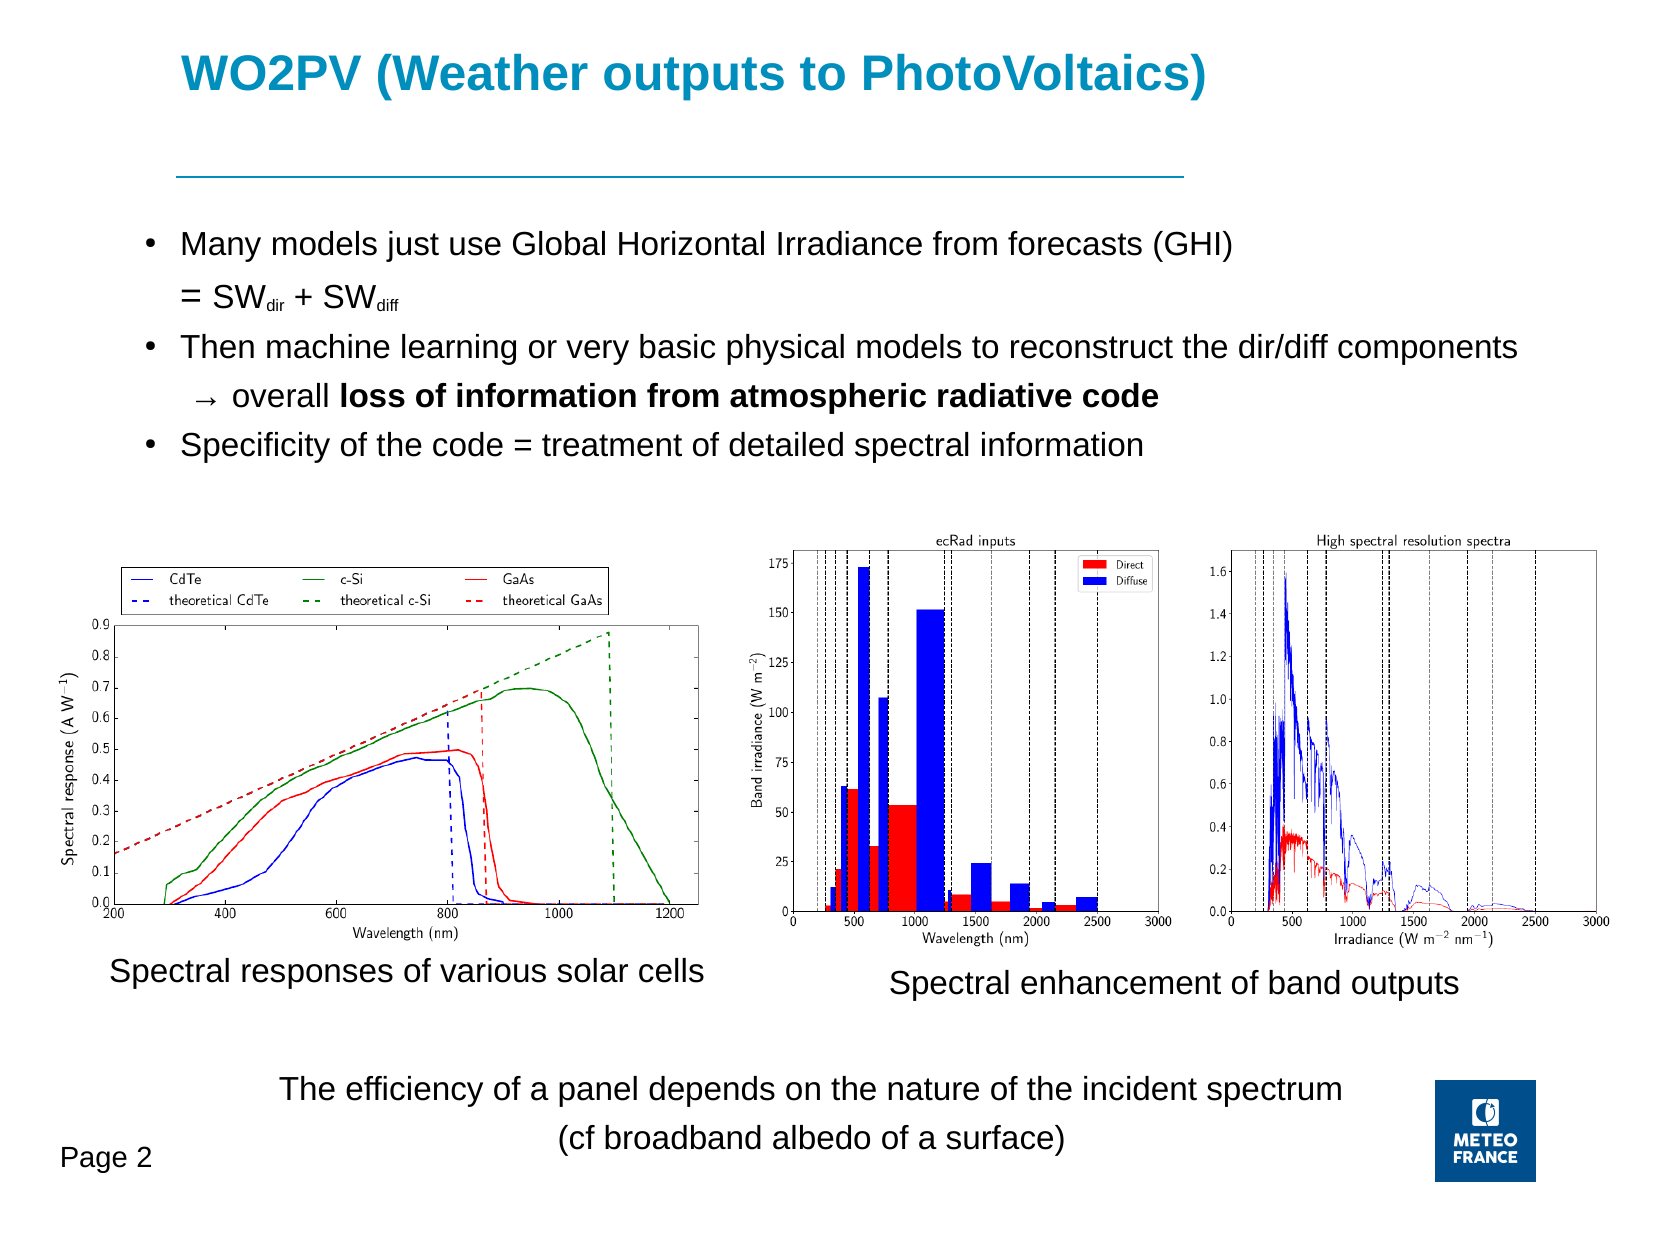

# WO2PV (Weather outputs to PhotoVoltaics)
Many models just use Global Horizontal Irradiance from forecasts (GHI)
= SWdir + SWdiff
Then machine learning or very basic physical models to reconstruct the dir/diff components
 → overall loss of information from atmospheric radiative code
Specificity of the code = treatment of detailed spectral information
Spectral responses of various solar cells
Spectral enhancement of band outputs
The efficiency of a panel depends on the nature of the incident spectrum
(cf broadband albedo of a surface)
2